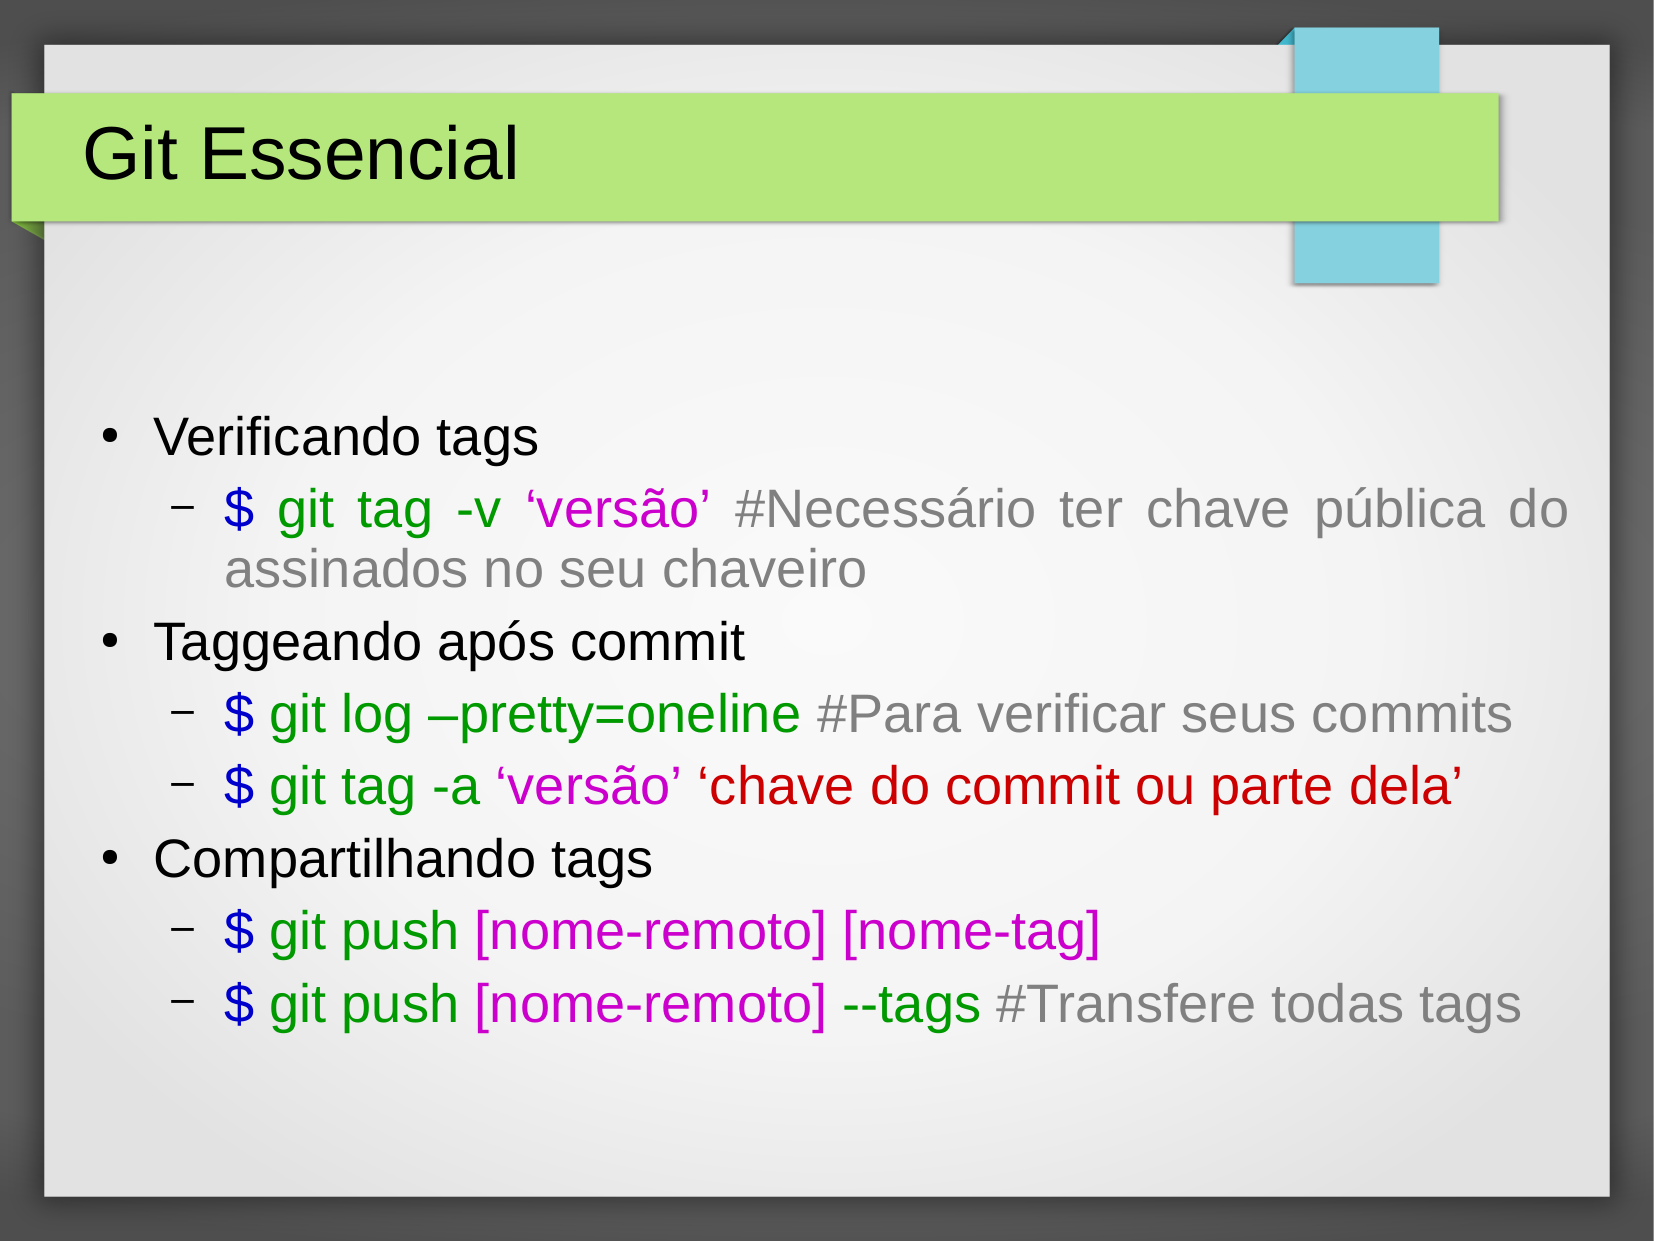

# Git Essencial
Verificando tags
$ git tag -v ‘versão’ #Necessário ter chave pública do assinados no seu chaveiro
Taggeando após commit
$ git log –pretty=oneline #Para verificar seus commits
$ git tag -a ‘versão’ ‘chave do commit ou parte dela’
Compartilhando tags
$ git push [nome-remoto] [nome-tag]
$ git push [nome-remoto] --tags #Transfere todas tags